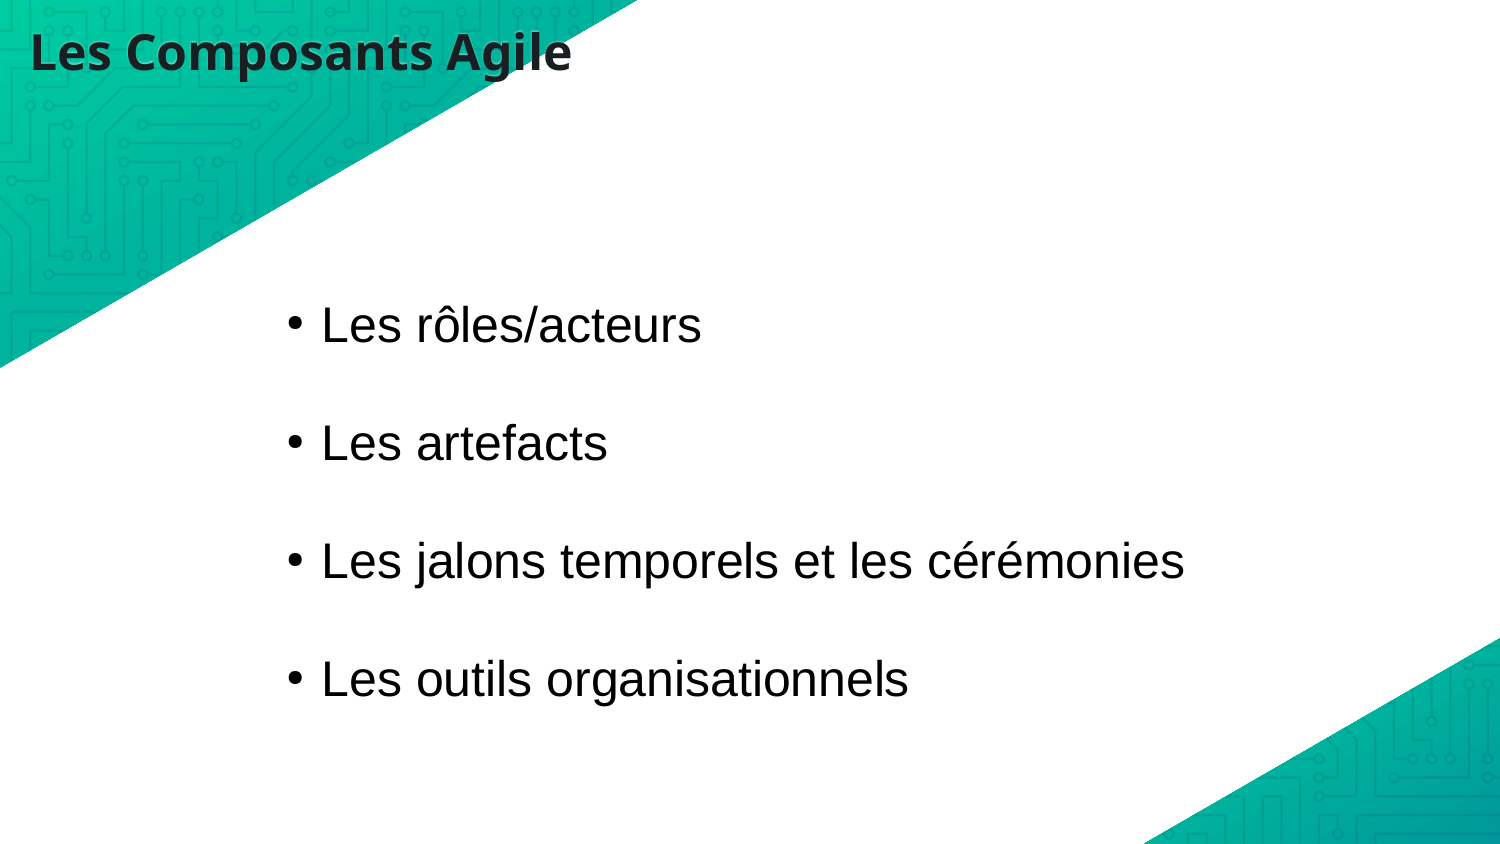

# Les Composants Agile
Les rôles/acteurs
Les artefacts
Les jalons temporels et les cérémonies
Les outils organisationnels